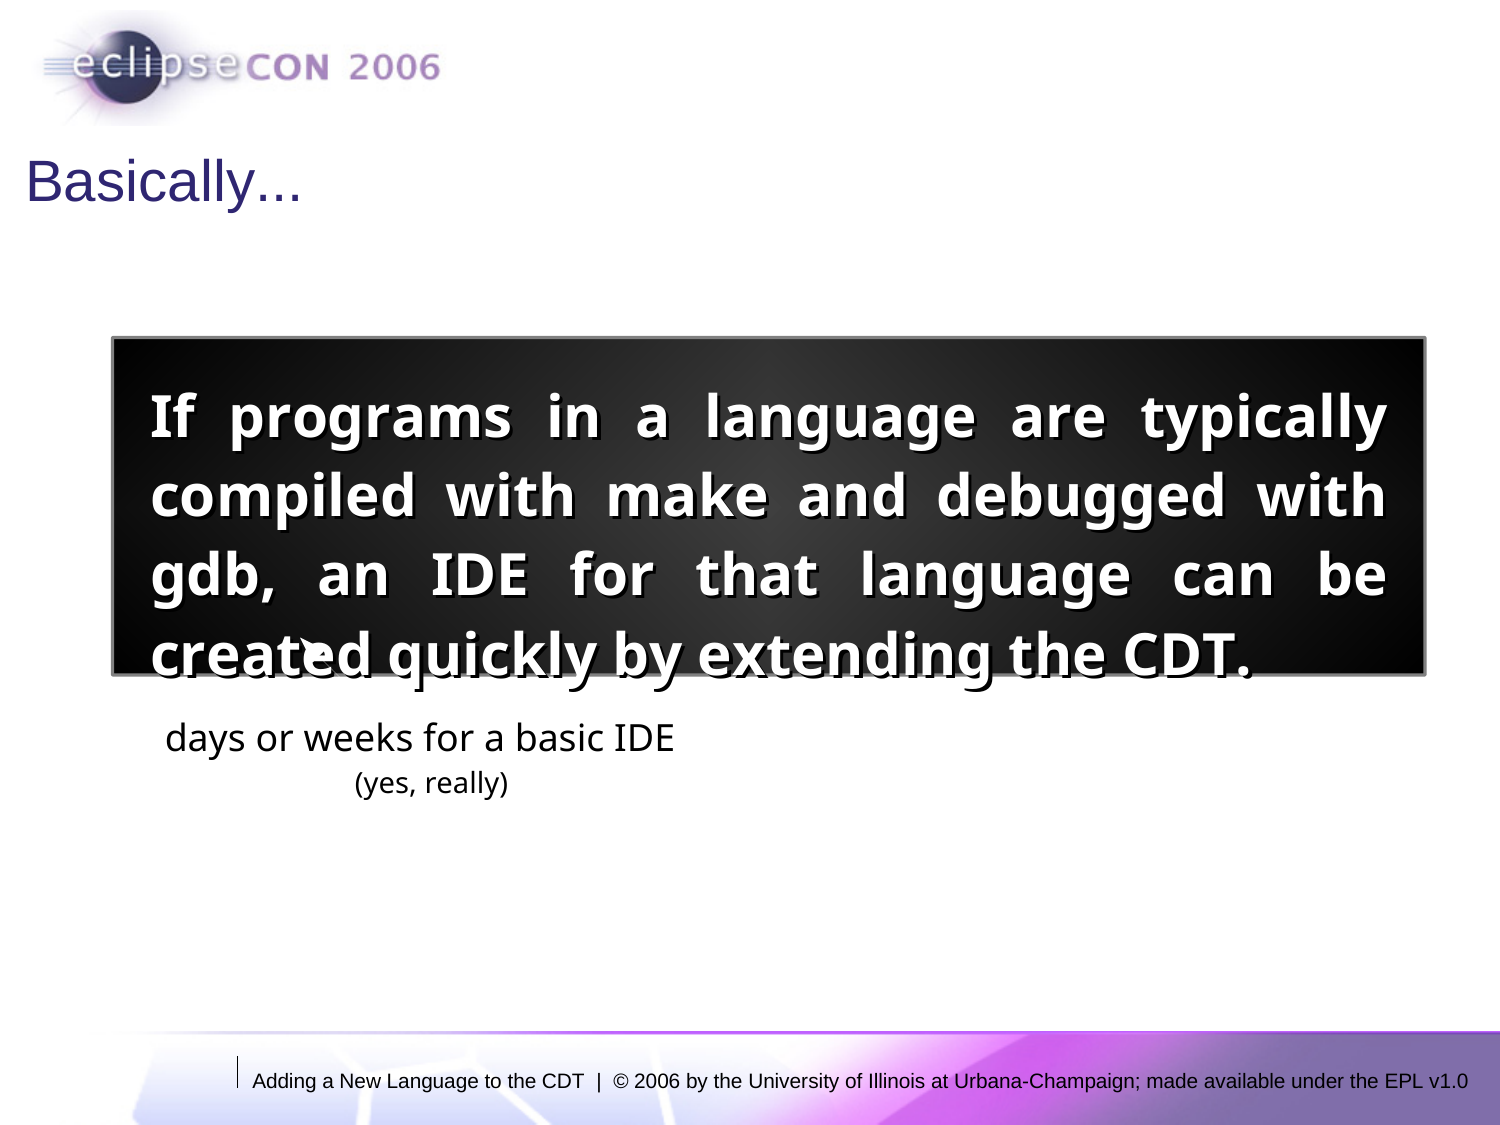

# Basically...
If programs in a language are typically compiled with make and debugged with gdb, an IDE for that language can be created quickly by extending the CDT.
days or weeks for a basic IDE
(yes, really)